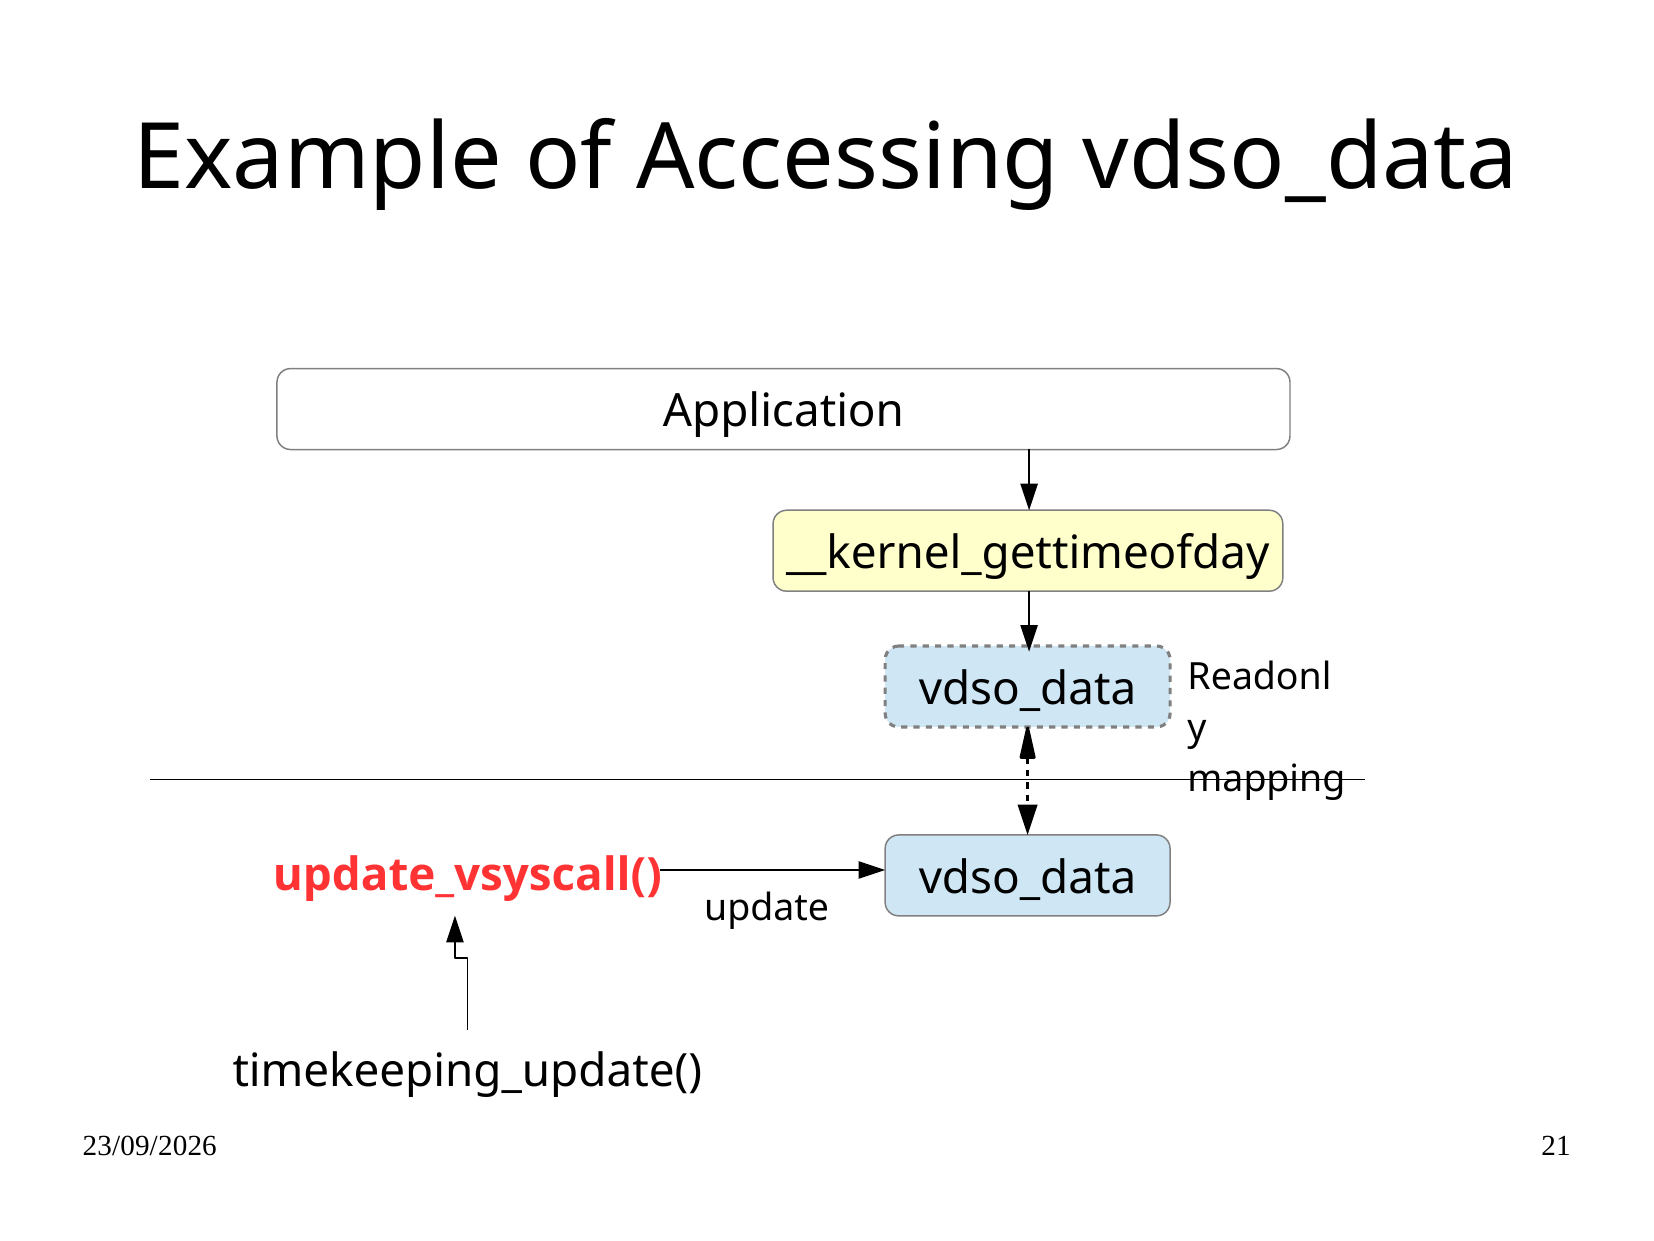

# Example of Accessing vdso_data
Application
__kernel_gettimeofday
Readonly mapping
vdso_data
update_vsyscall()
vdso_data
update
timekeeping_update()
21